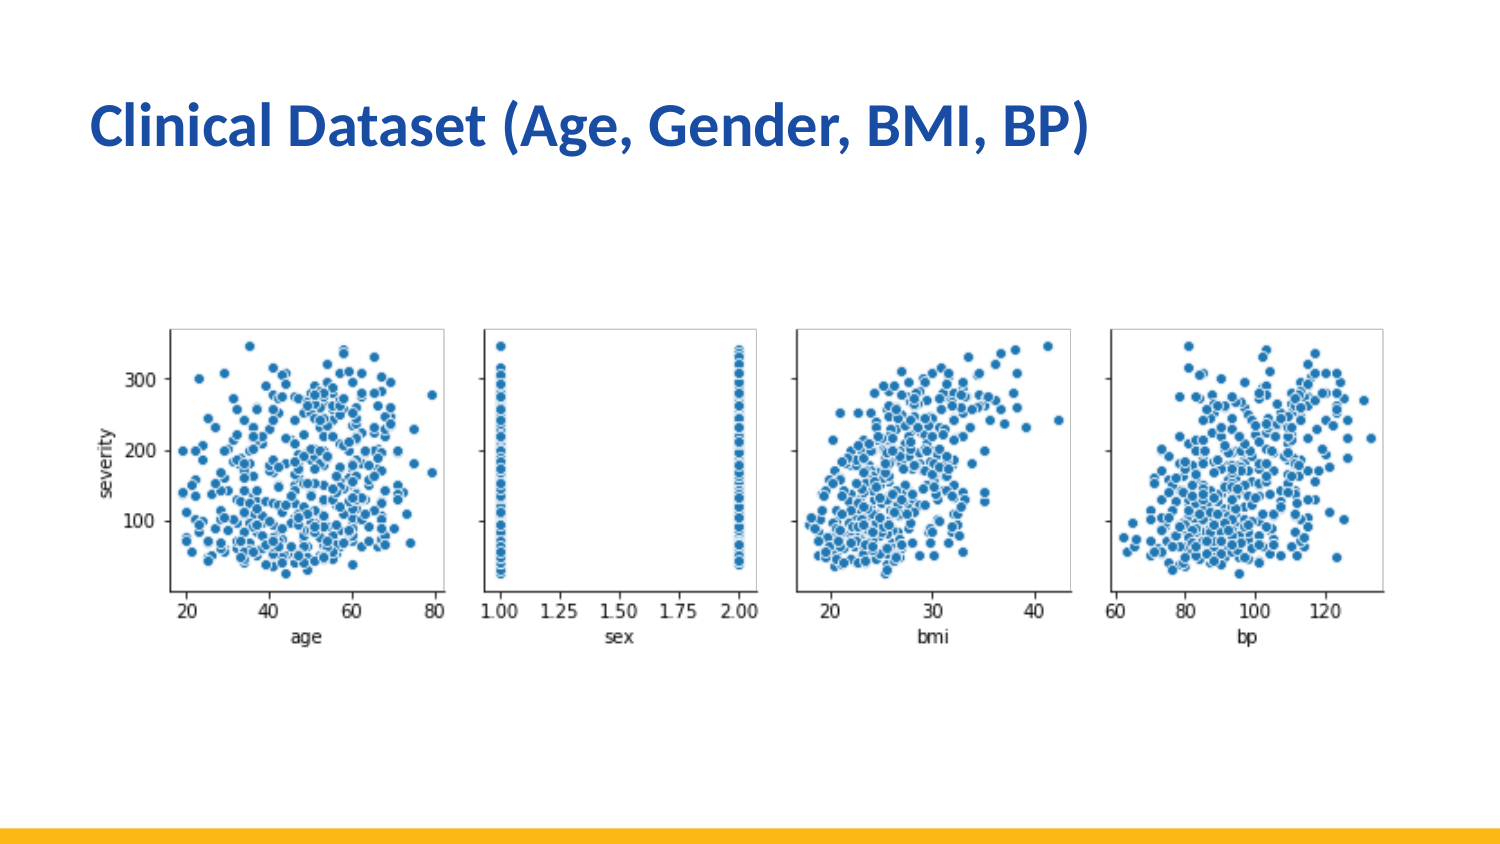

# Clinical Dataset (Age, Gender, BMI, BP)